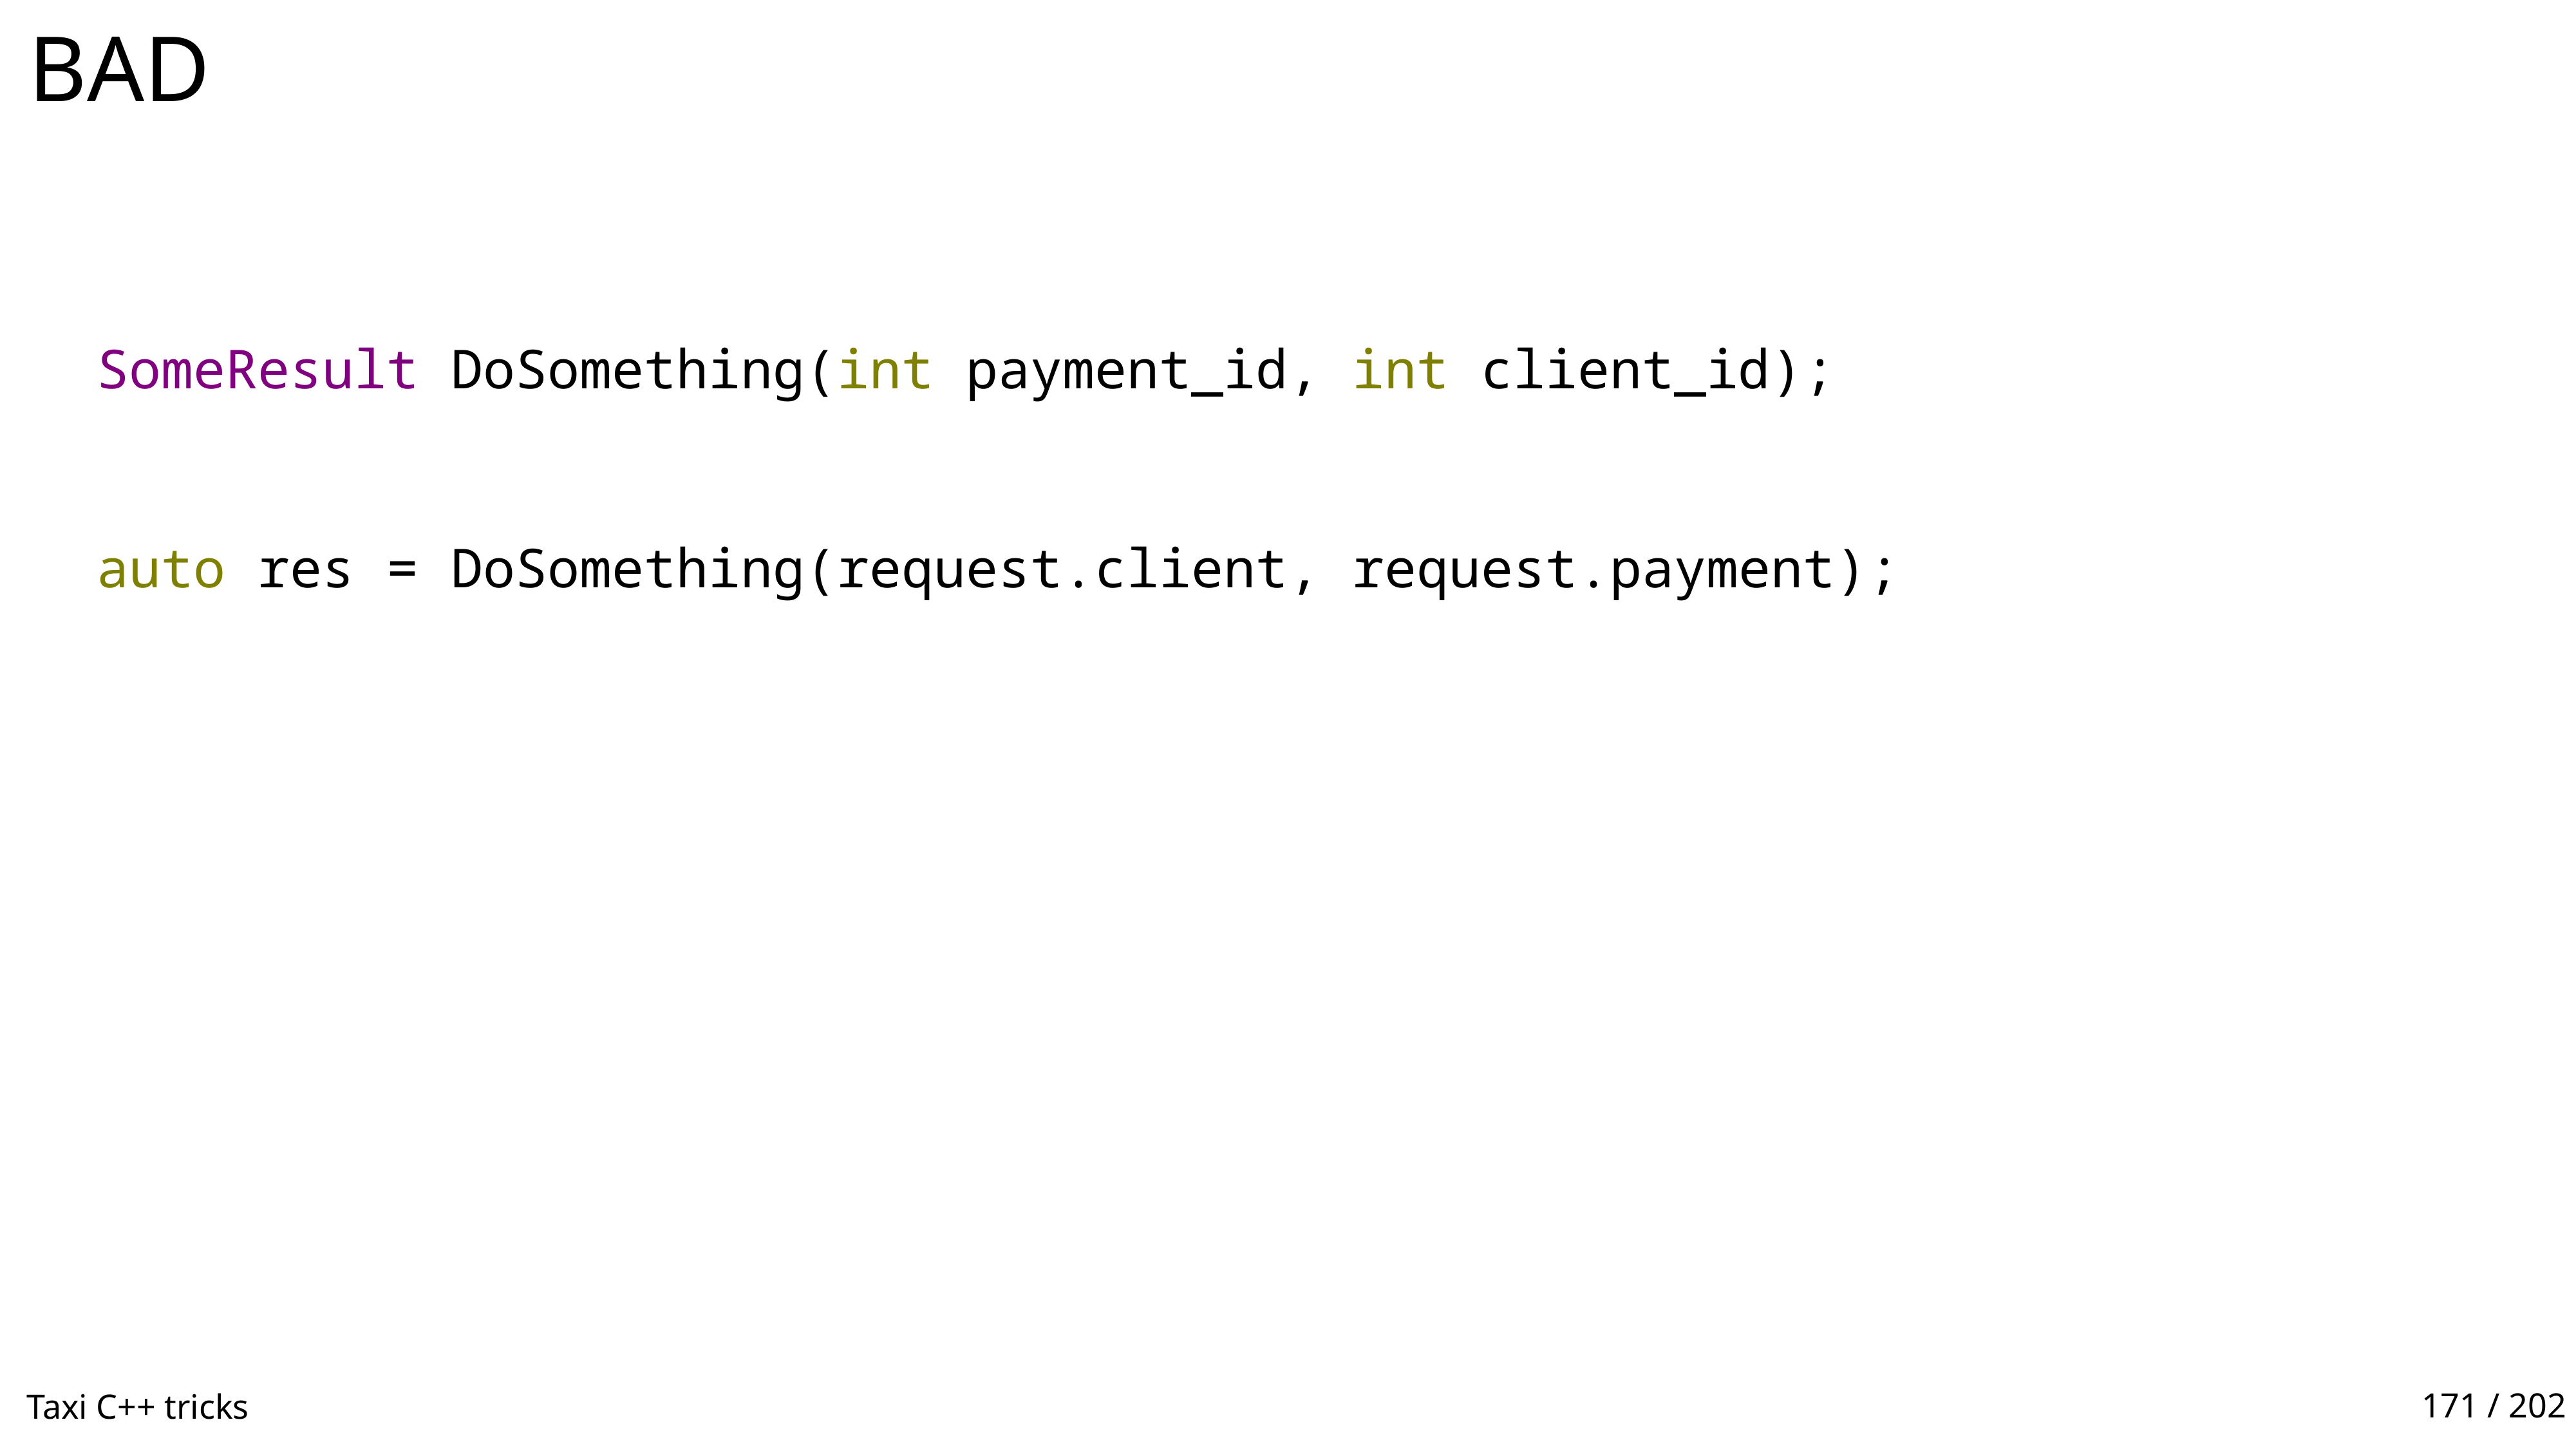

# BAD
SomeResult DoSomething(int payment_id, int client_id);
auto res = DoSomething(request.client, request.payment);
Taxi C++ tricks